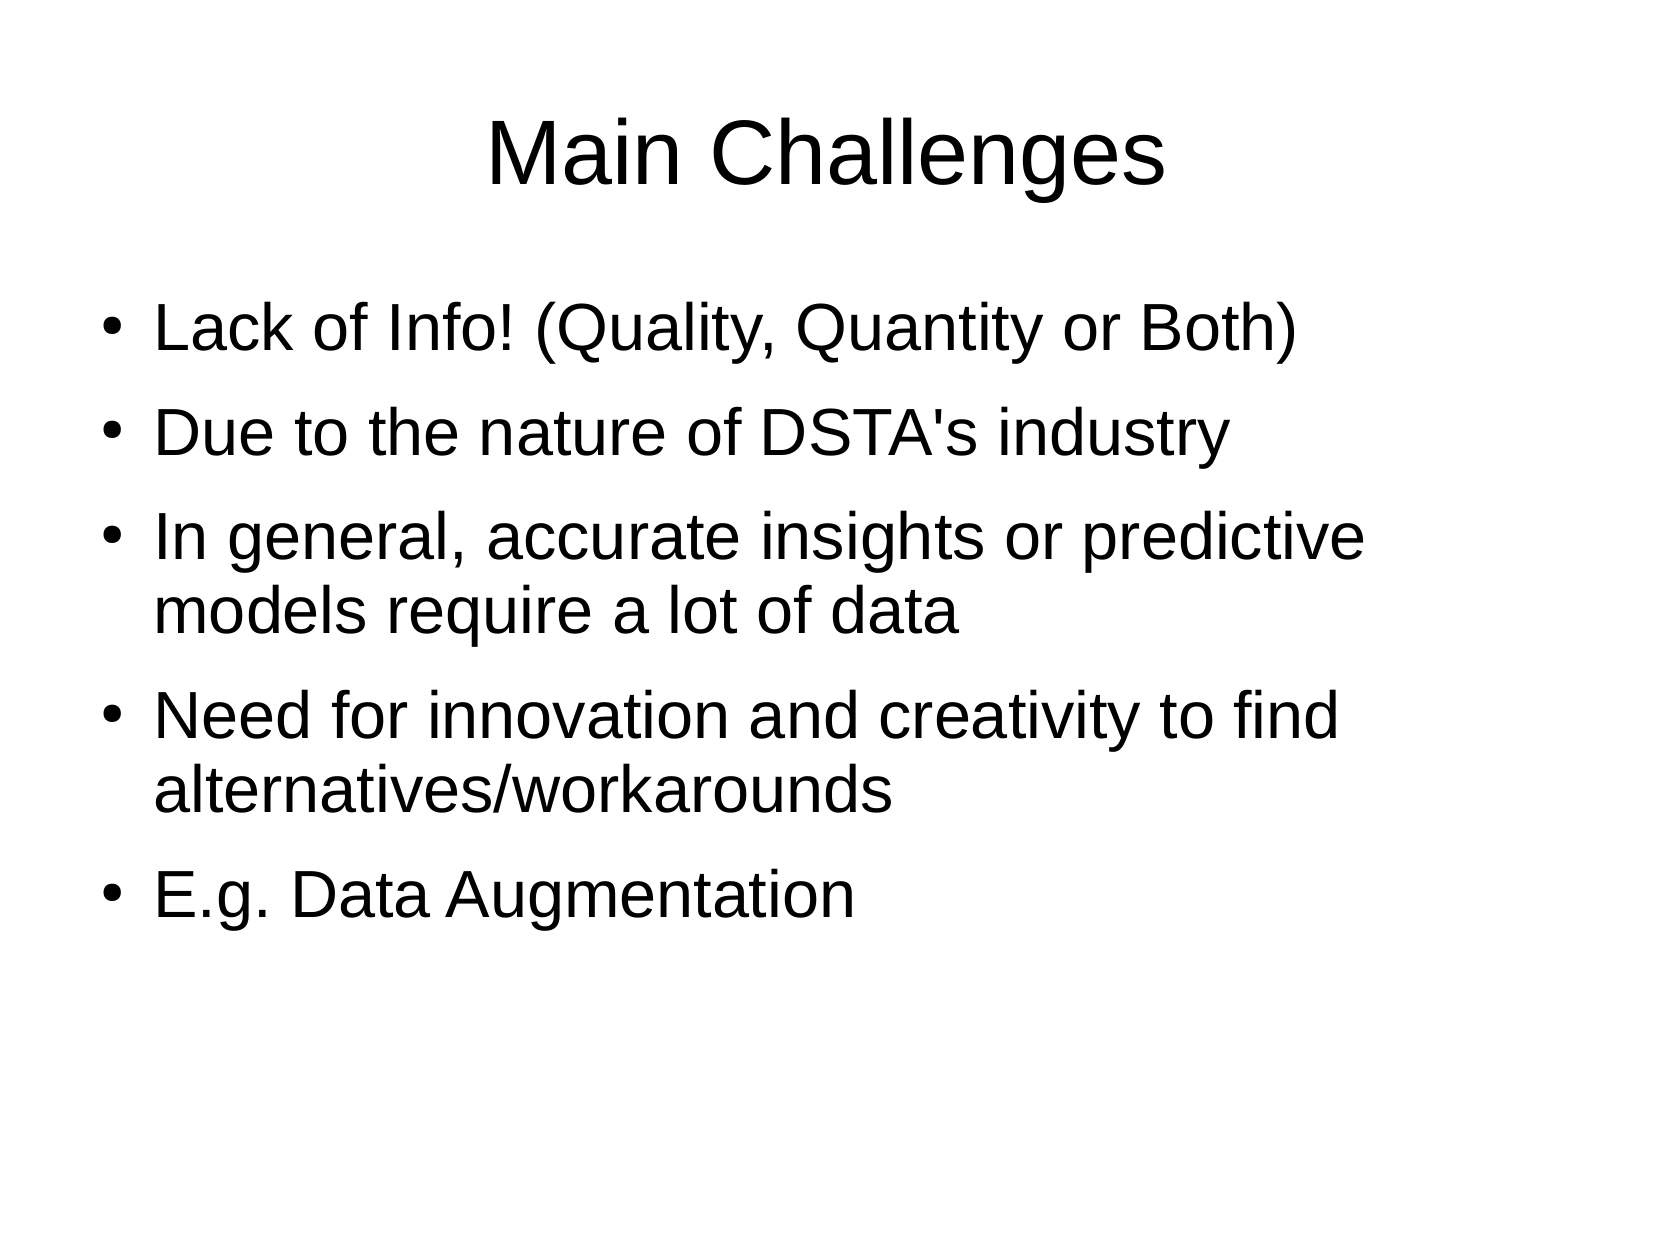

# Main Challenges
Lack of Info! (Quality, Quantity or Both)
Due to the nature of DSTA's industry
In general, accurate insights or predictive models require a lot of data
Need for innovation and creativity to find alternatives/workarounds
E.g. Data Augmentation